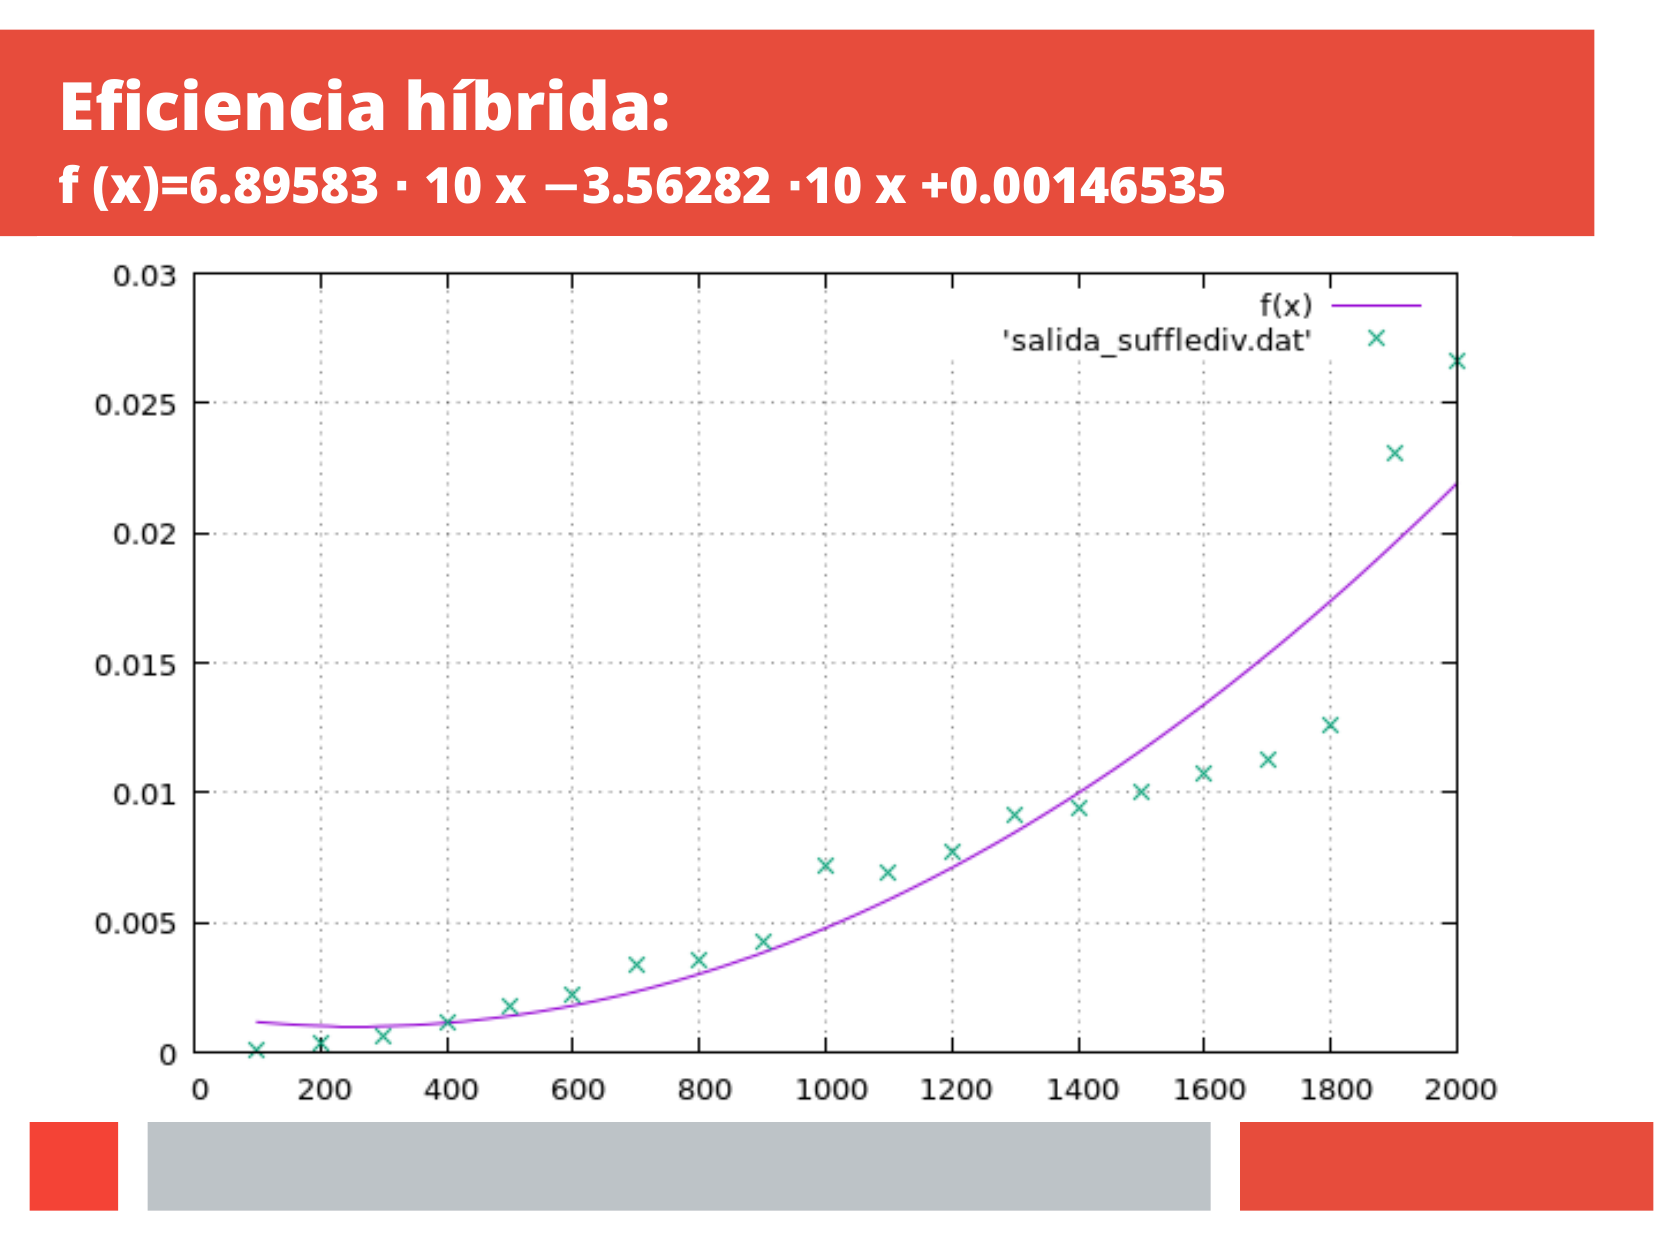

# Eficiencia híbrida: f (x)=6.89583 ∙ 10 x −3.56282 ∙10 x +0.00146535